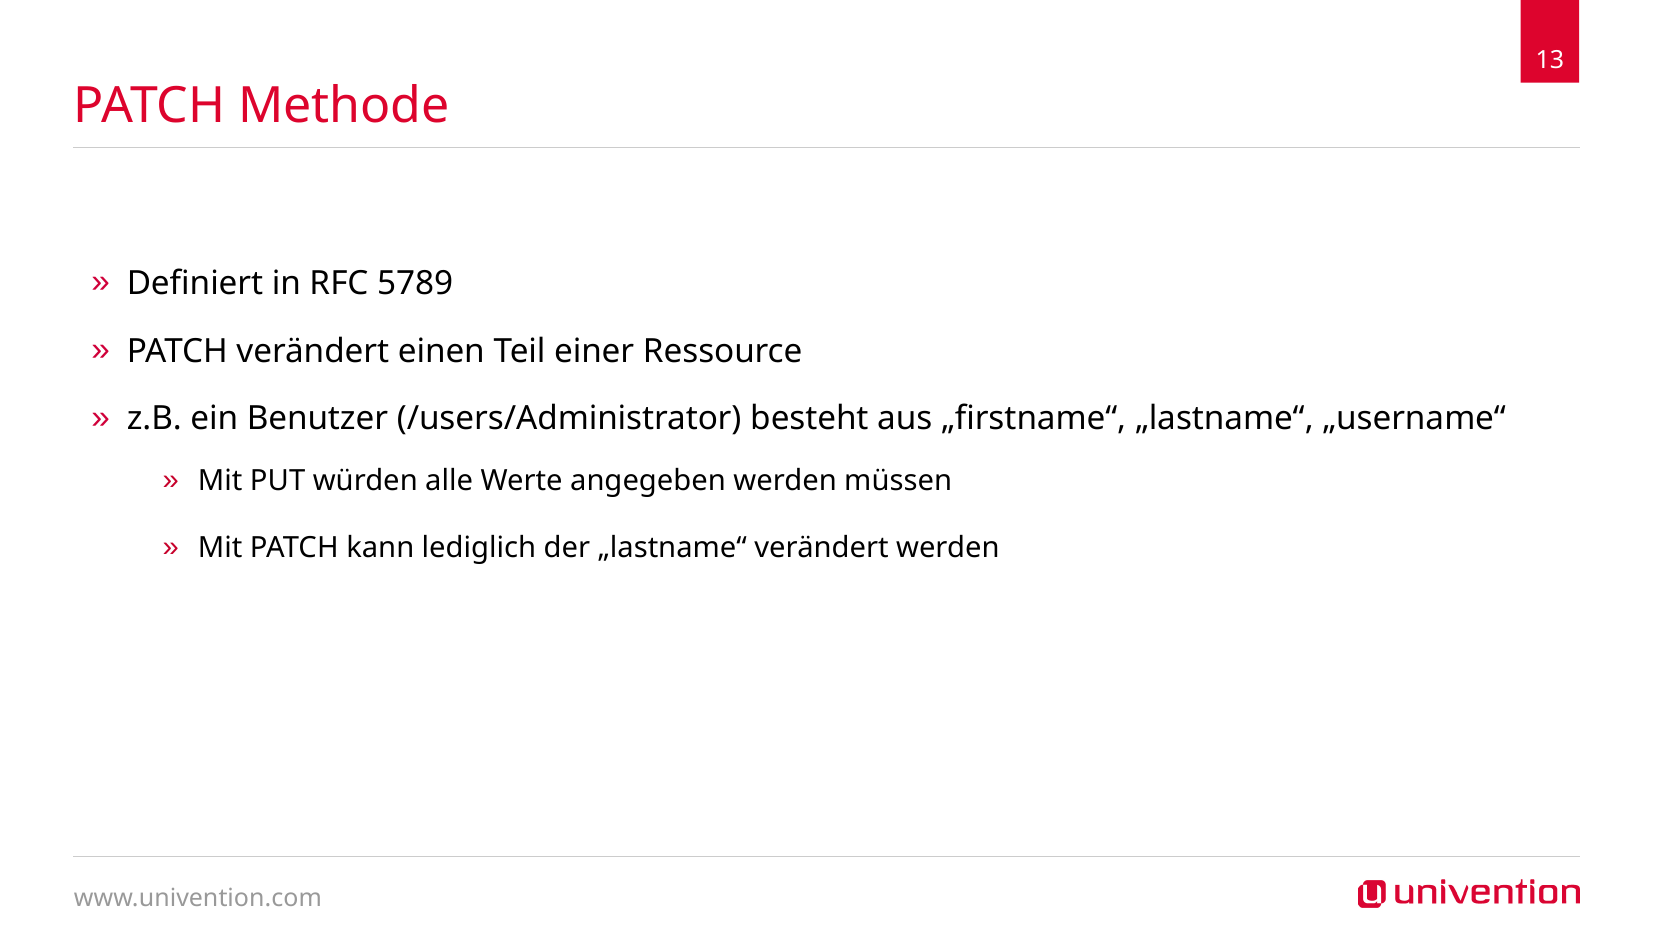

# PATCH Methode
Definiert in RFC 5789
PATCH verändert einen Teil einer Ressource
z.B. ein Benutzer (/users/Administrator) besteht aus „firstname“, „lastname“, „username“
Mit PUT würden alle Werte angegeben werden müssen
Mit PATCH kann lediglich der „lastname“ verändert werden